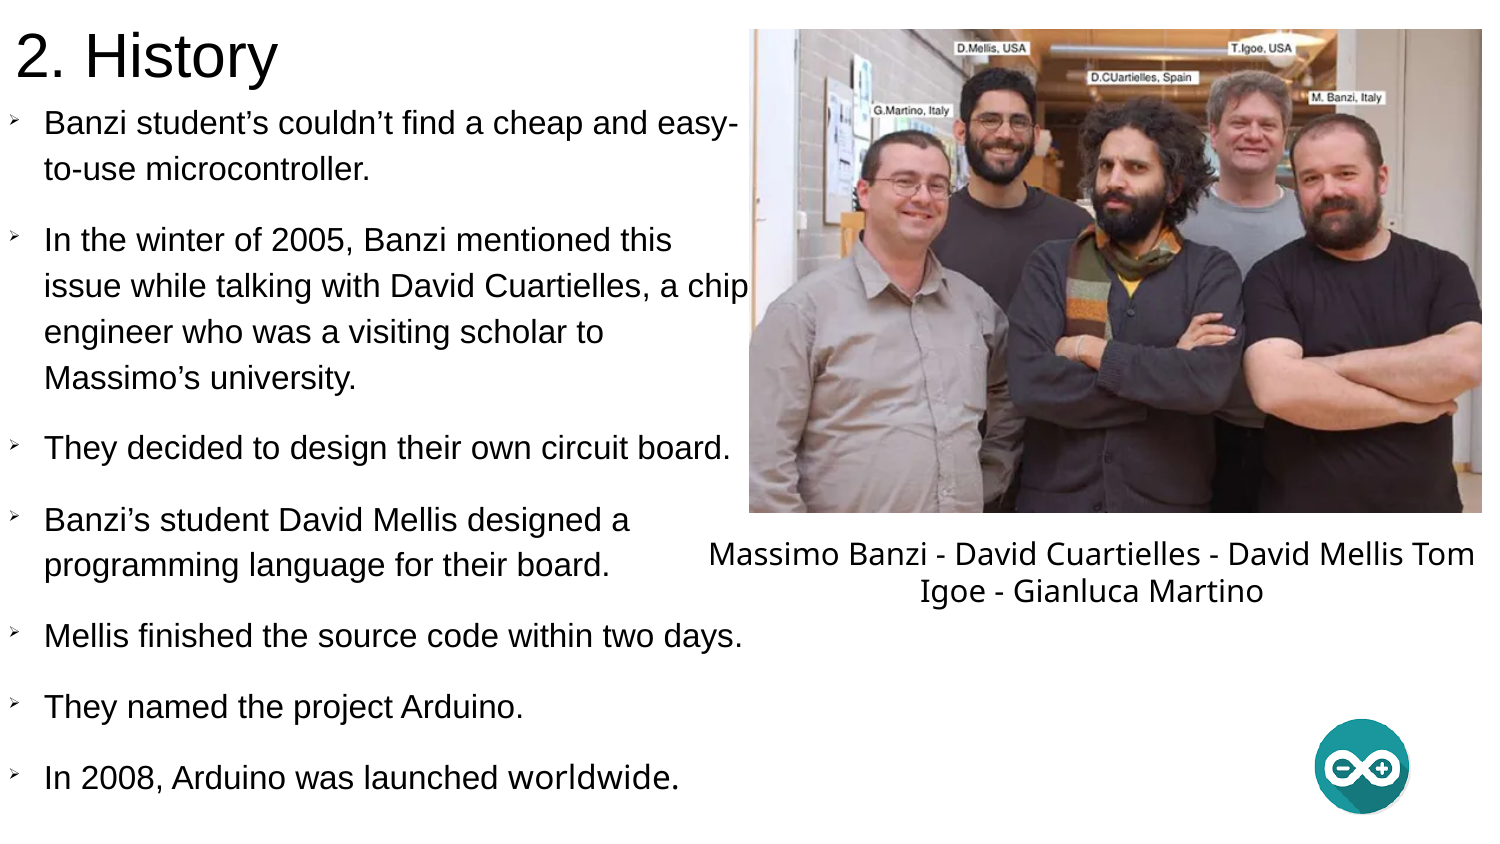

# 2. History
Banzi student’s couldn’t find a cheap and easy-to-use microcontroller.
In the winter of 2005, Banzi mentioned this issue while talking with David Cuartielles, a chip engineer who was a visiting scholar to Massimo’s university.
They decided to design their own circuit board.
Banzi’s student David Mellis designed a programming language for their board.
Mellis finished the source code within two days.
They named the project Arduino.
In 2008, Arduino was launched worldwide.
Massimo Banzi - David Cuartielles - David Mellis Tom Igoe - Gianluca Martino